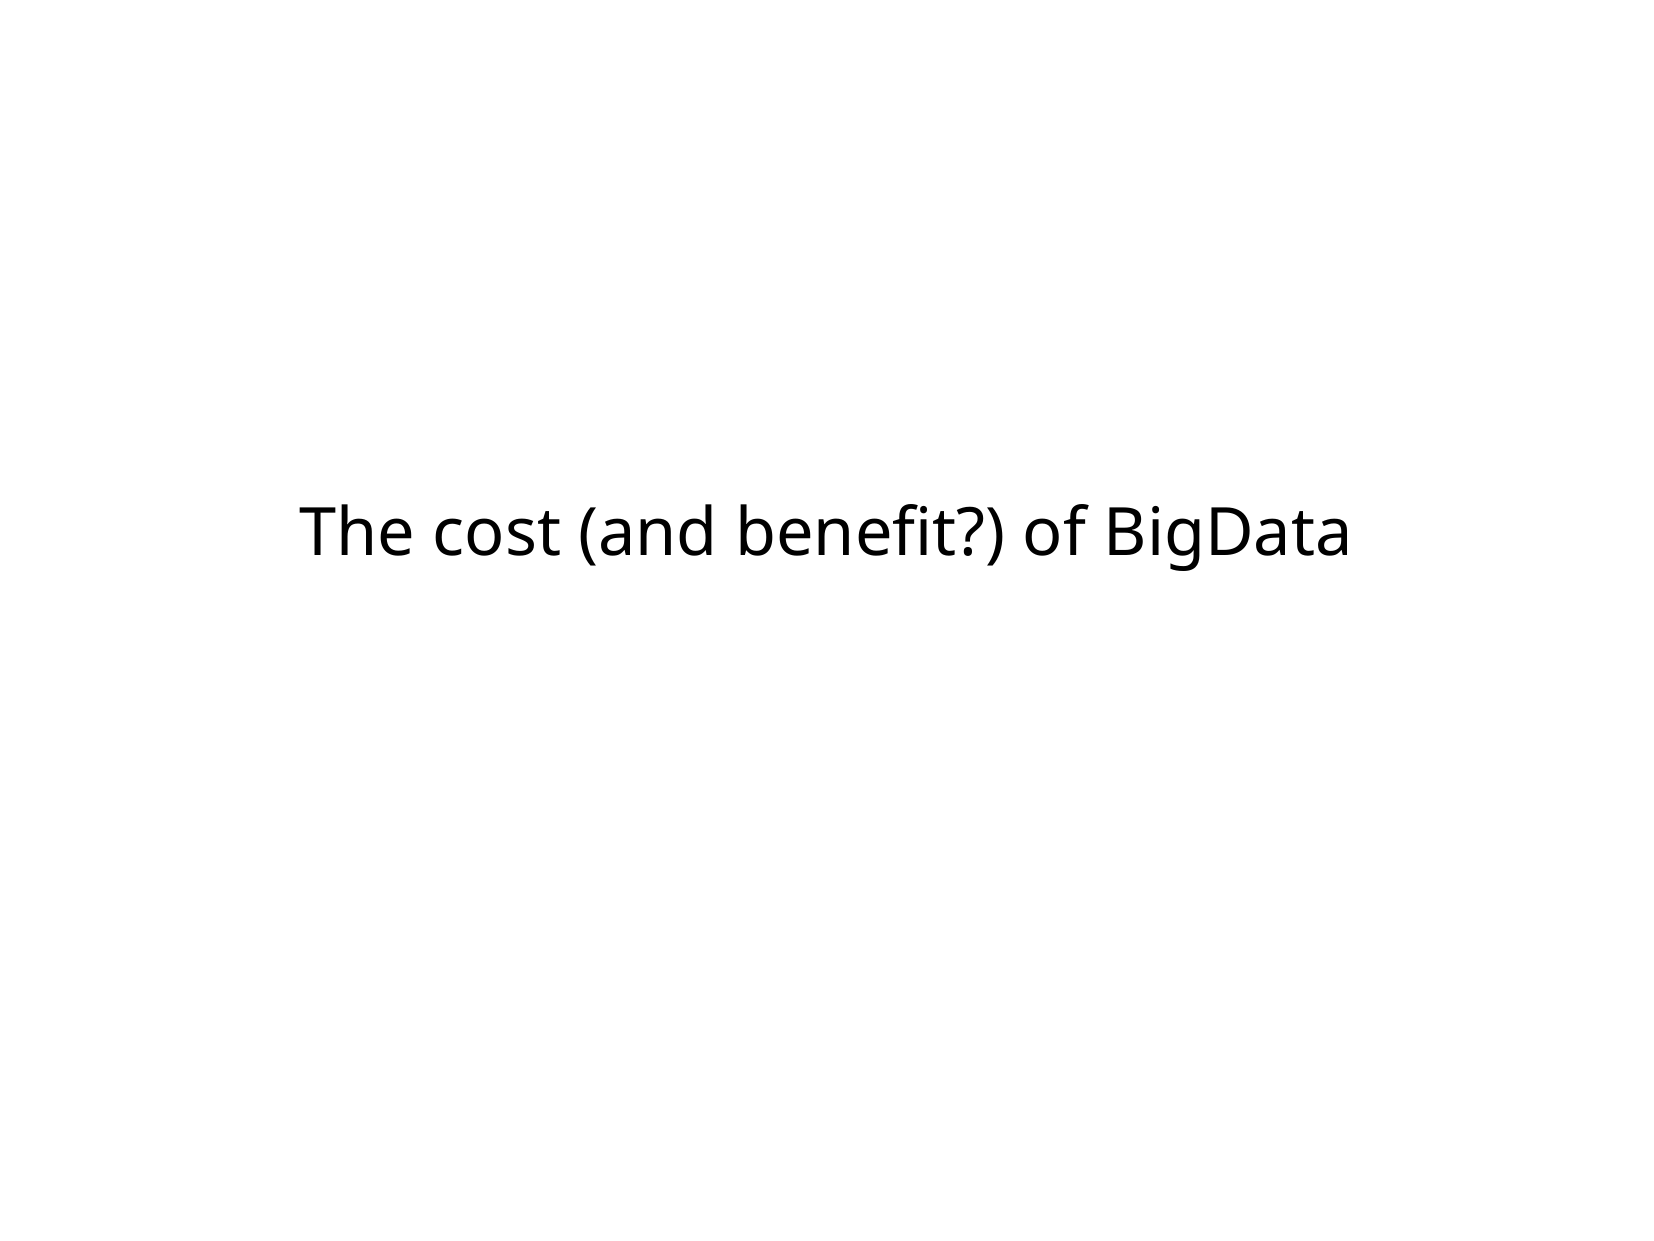

# The cost (and benefit?) of BigData